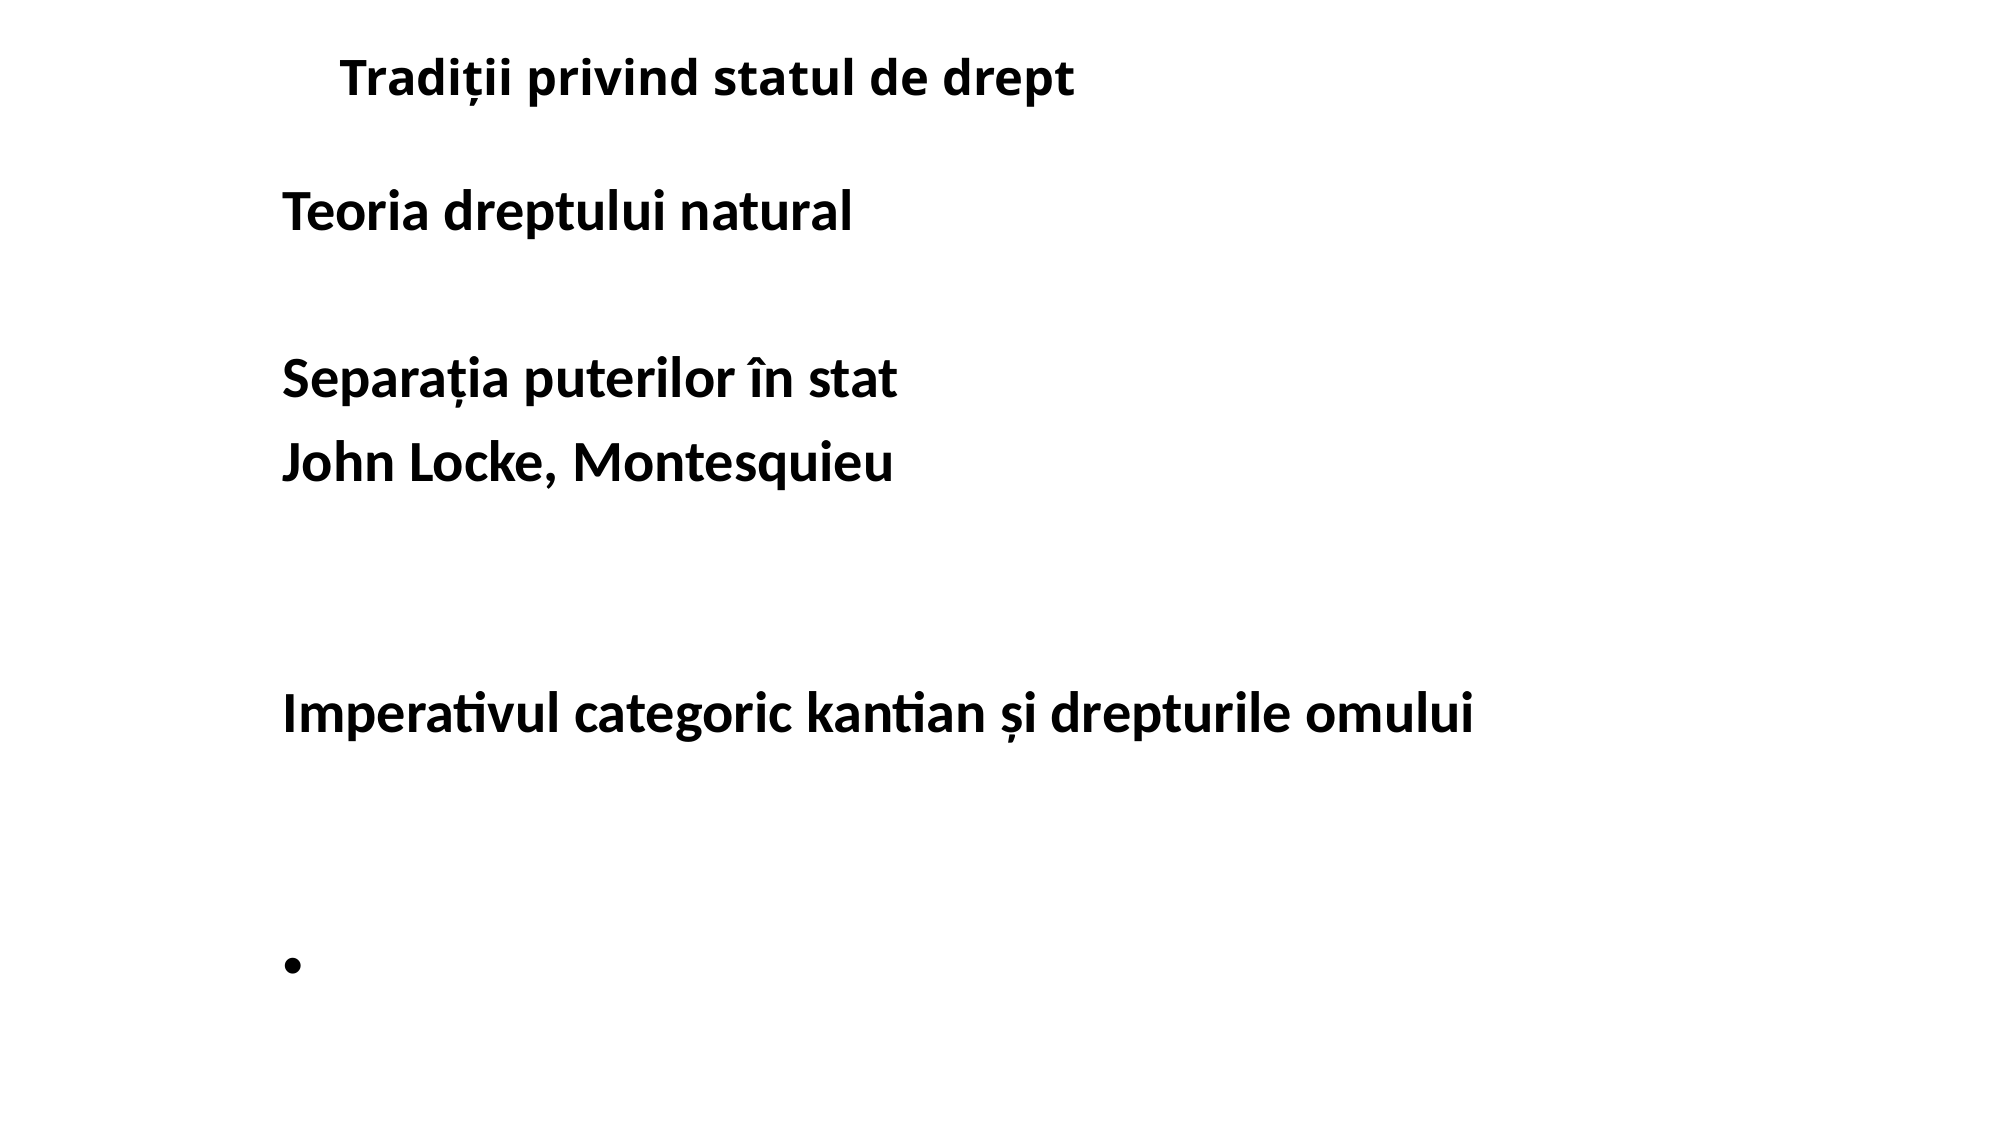

# Tradiții privind statul de drept
Teoria dreptului natural
Separația puterilor în stat
John Locke, Montesquieu
Imperativul categoric kantian și drepturile omului